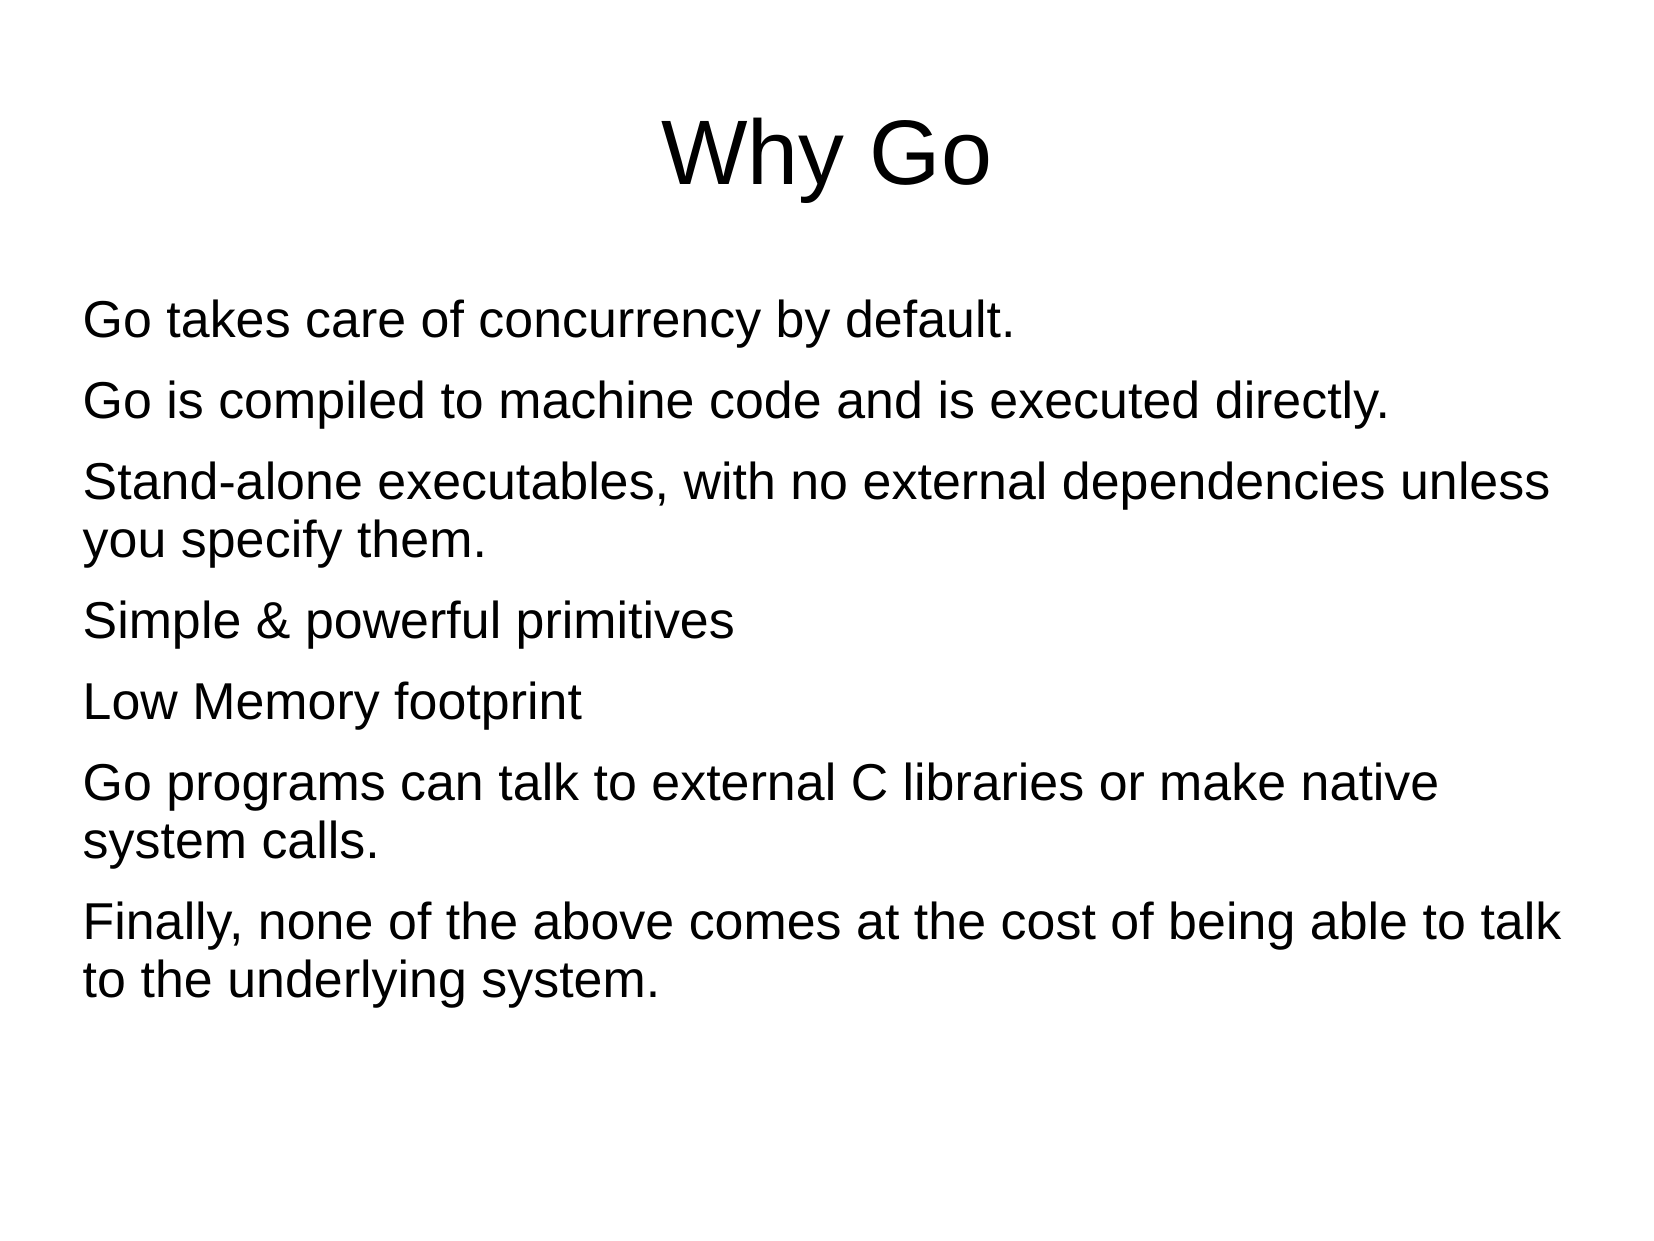

# Why Go
Go takes care of concurrency by default.
Go is compiled to machine code and is executed directly.
Stand-alone executables, with no external dependencies unless you specify them.
Simple & powerful primitives
Low Memory footprint
Go programs can talk to external C libraries or make native system calls.
Finally, none of the above comes at the cost of being able to talk to the underlying system.